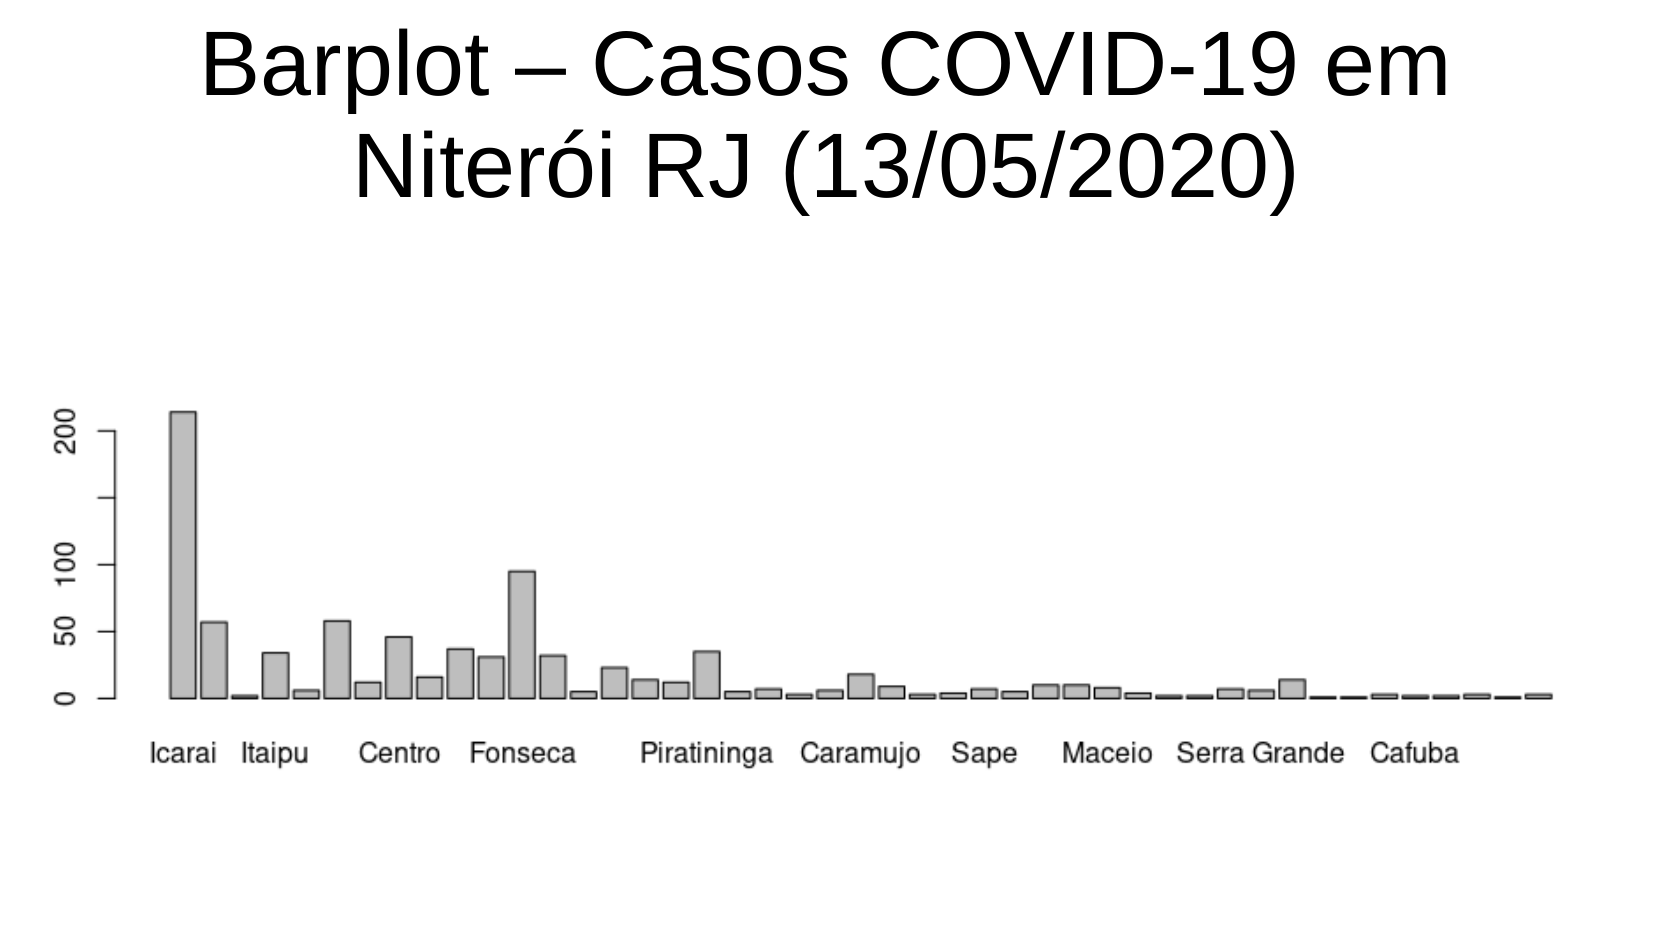

# Barplot – Casos COVID-19 em Niterói RJ (13/05/2020)